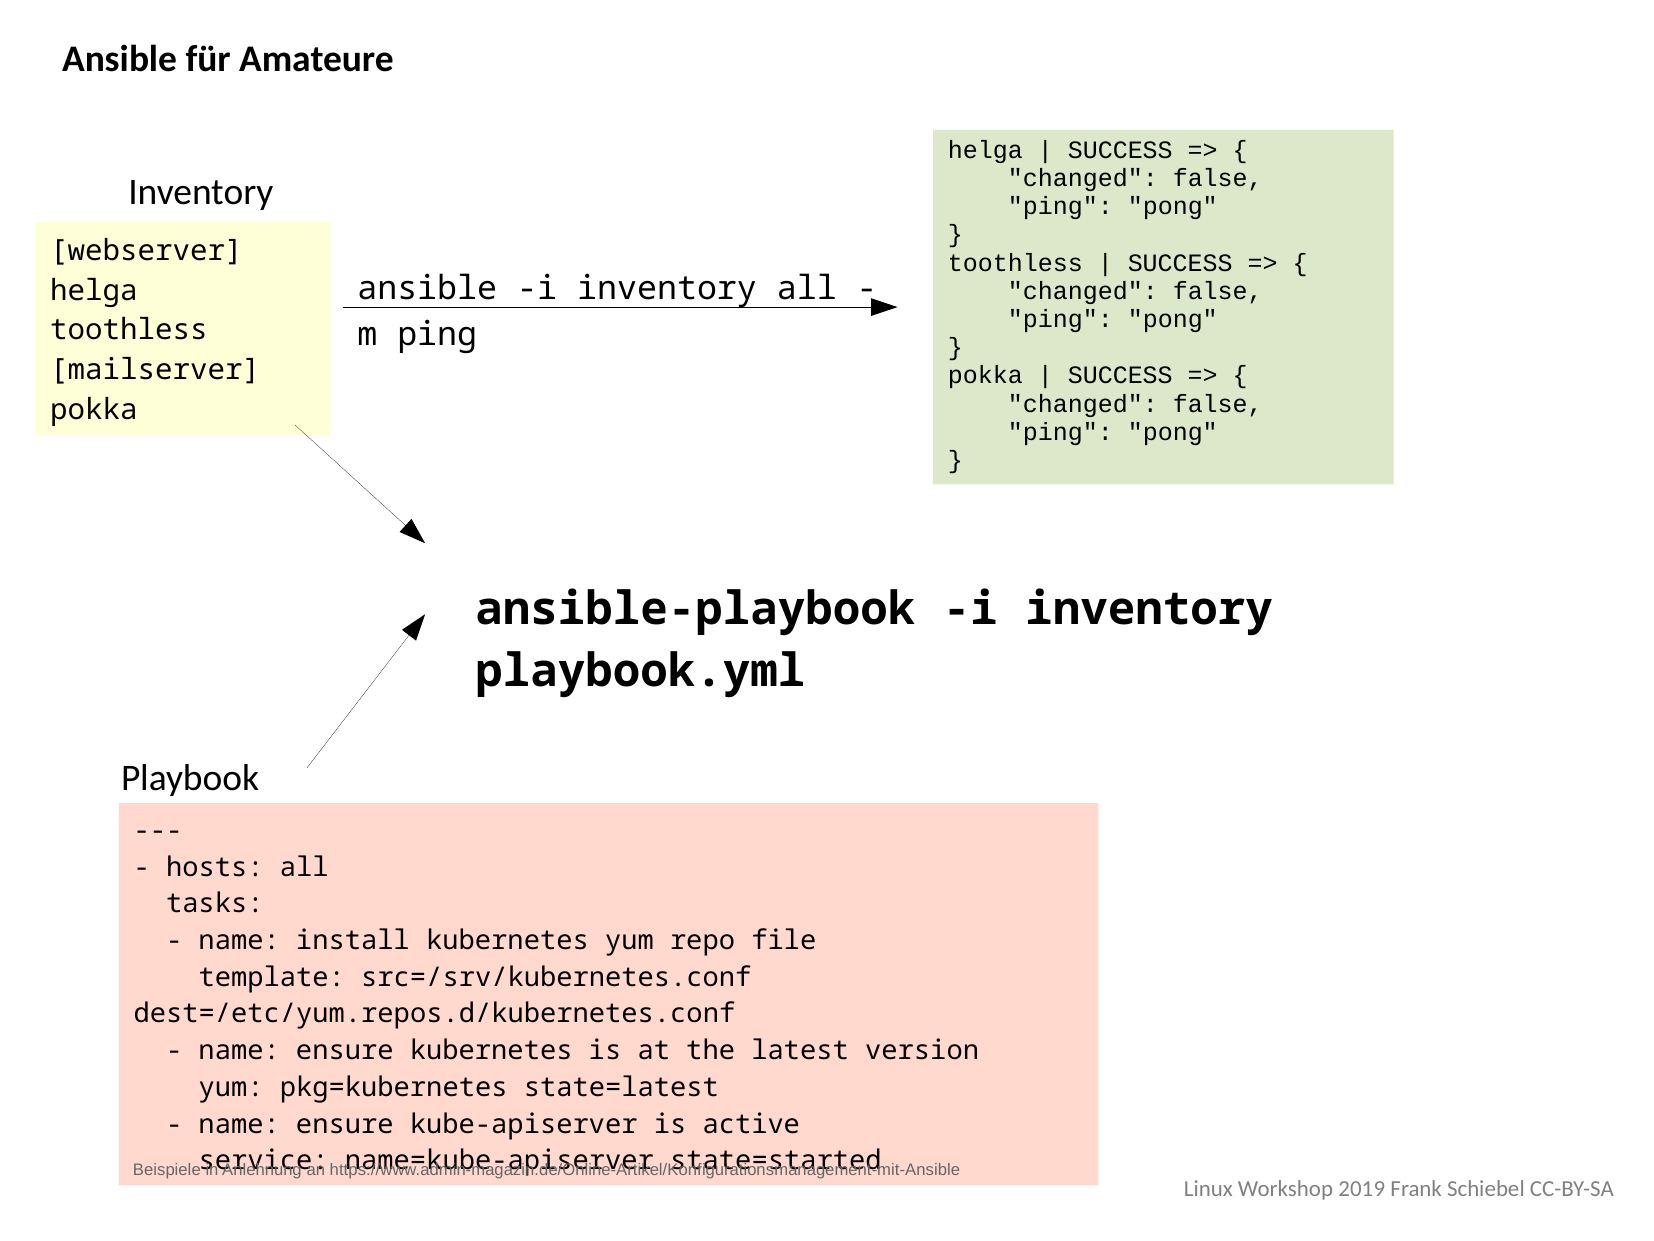

Ansible für Amateure
helga | SUCCESS => {
 "changed": false,
 "ping": "pong"
}
toothless | SUCCESS => {
 "changed": false,
 "ping": "pong"
}
pokka | SUCCESS => {
 "changed": false,
 "ping": "pong"
}
Inventory
[webserver]
helga
toothless
[mailserver]
pokka
ansible -i inventory all -m ping
ansible-playbook -i inventory playbook.yml
Playbook
---
- hosts: all
 tasks:
 - name: install kubernetes yum repo file
 template: src=/srv/kubernetes.conf dest=/etc/yum.repos.d/kubernetes.conf
 - name: ensure kubernetes is at the latest version
 yum: pkg=kubernetes state=latest
 - name: ensure kube-apiserver is active
 service: name=kube-apiserver state=started
Beispiele in Anlehnung an https://www.admin-magazin.de/Online-Artikel/Konfigurationsmanagement-mit-Ansible